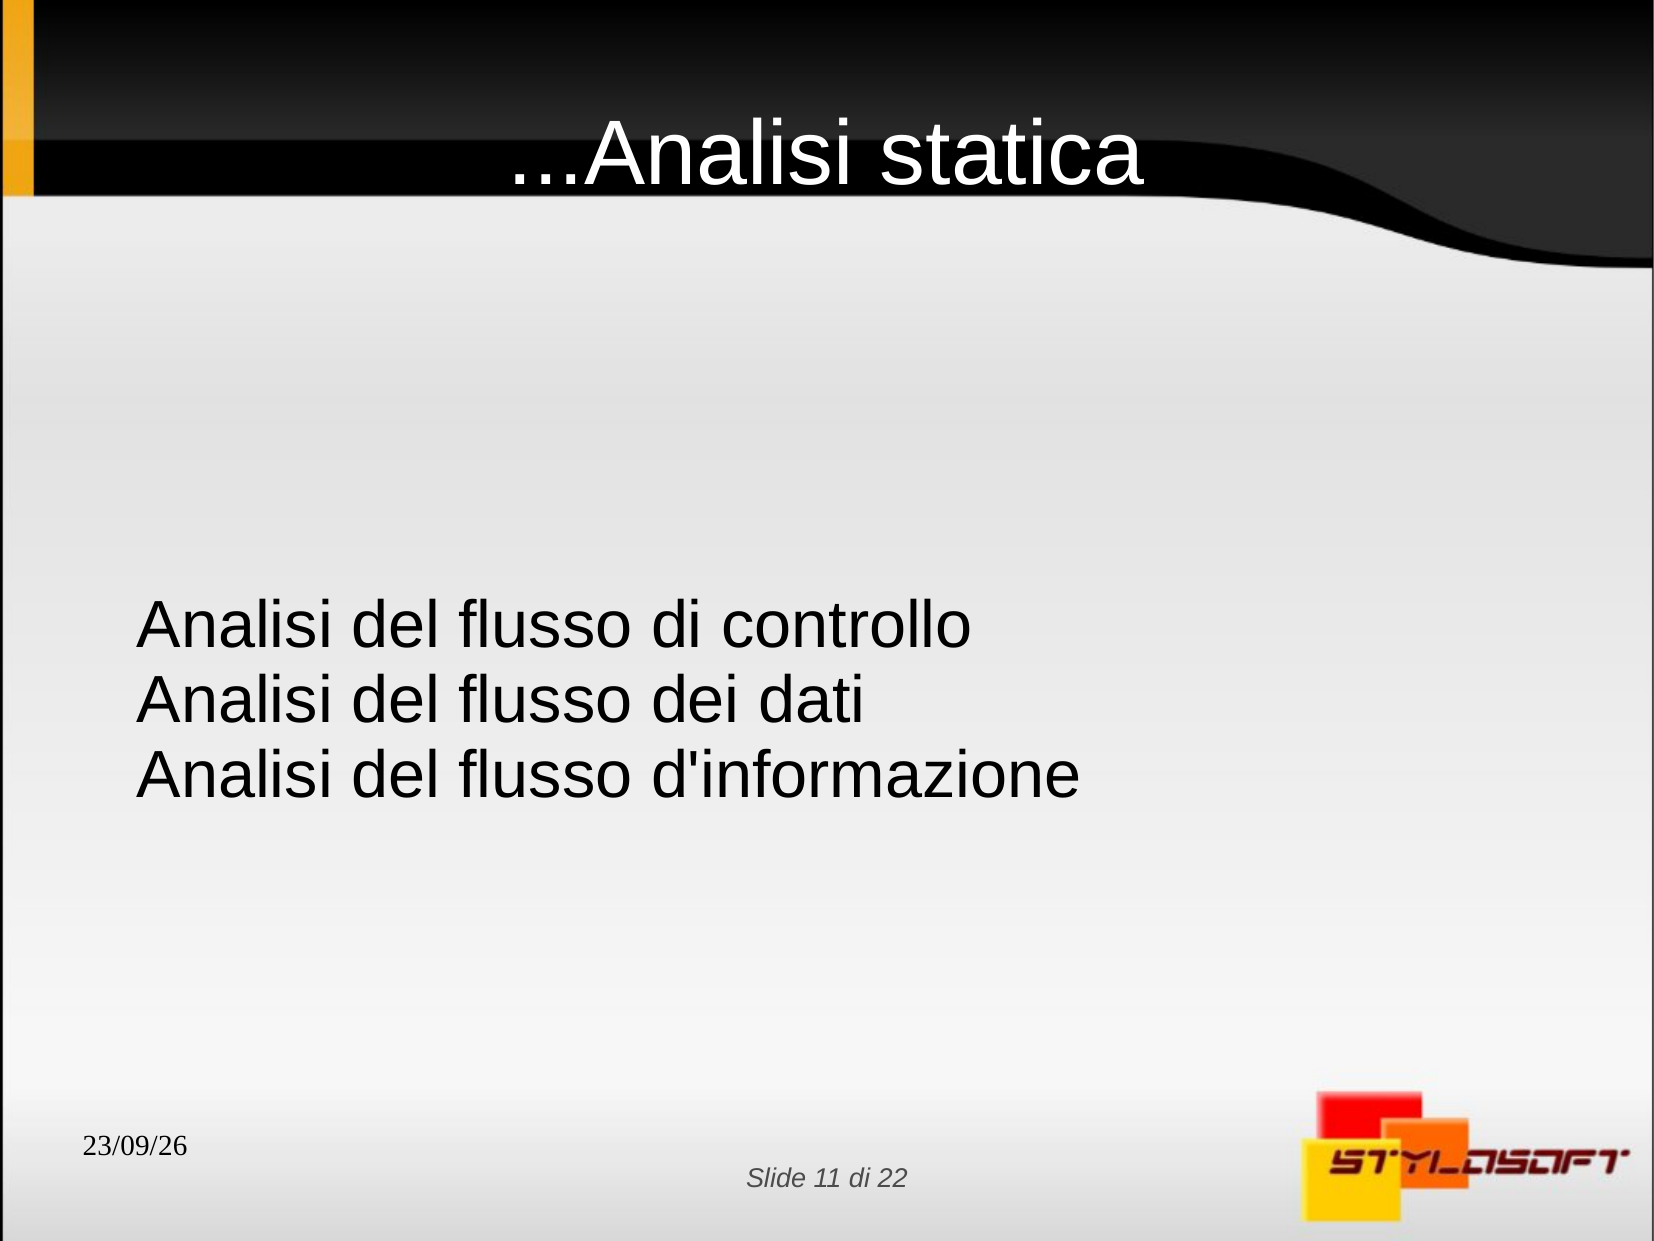

# ...Analisi statica
 Analisi del flusso di controllo
 Analisi del flusso dei dati
 Analisi del flusso d'informazione
Slide di 22